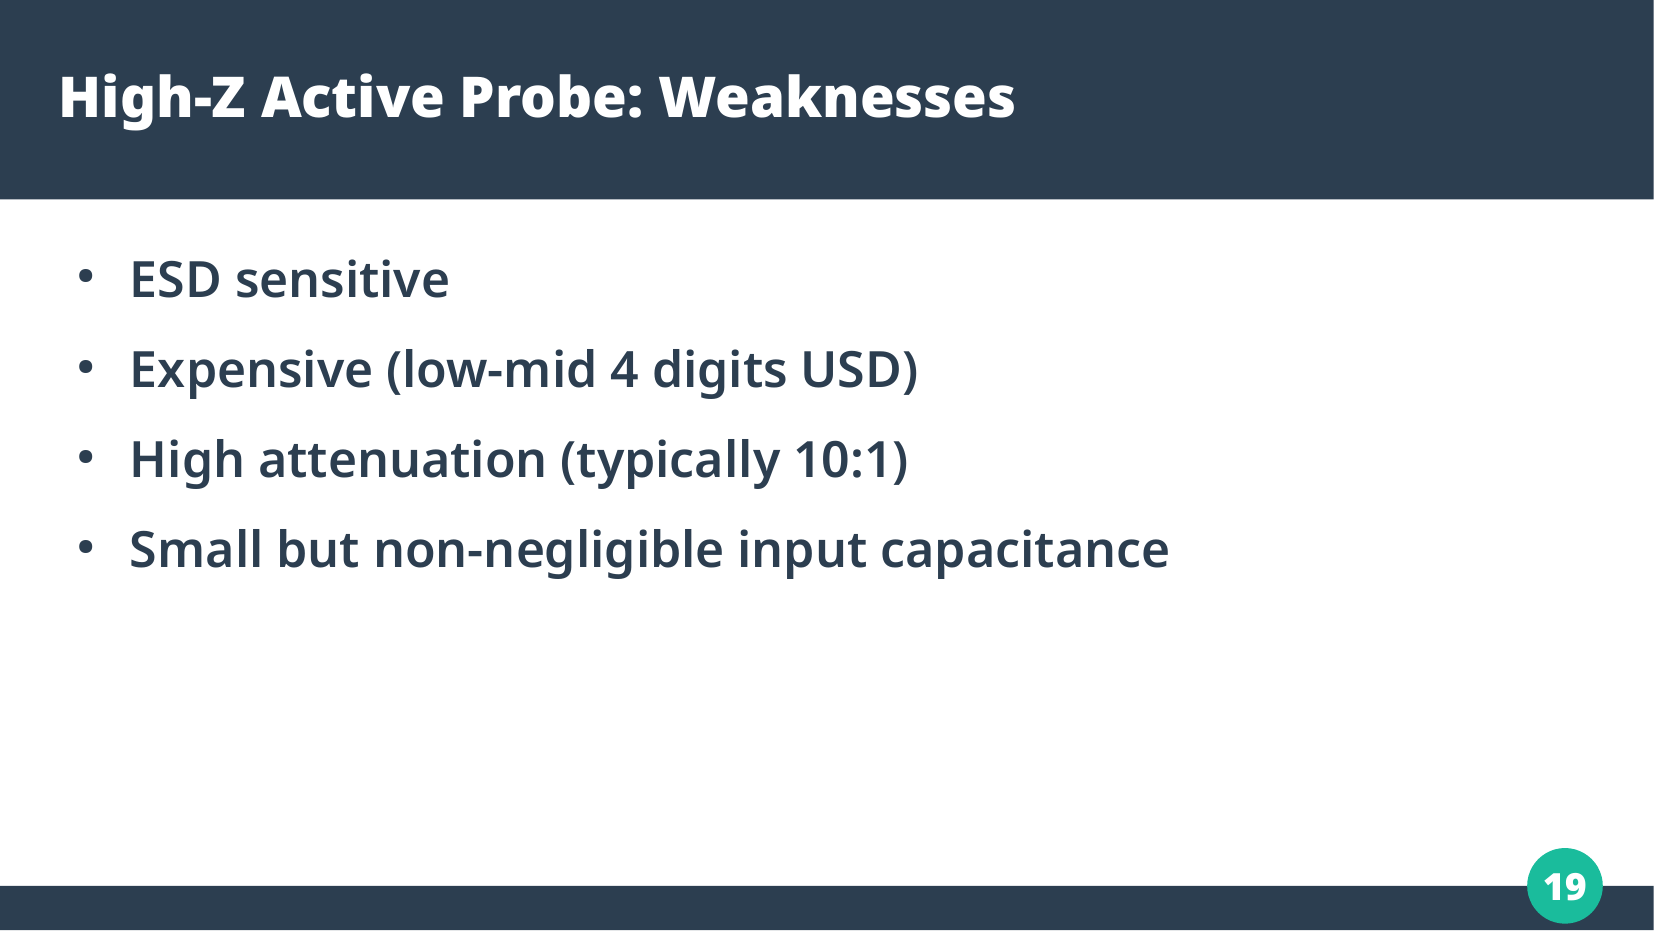

# High-Z Active Probe: Weaknesses
ESD sensitive
Expensive (low-mid 4 digits USD)
High attenuation (typically 10:1)
Small but non-negligible input capacitance